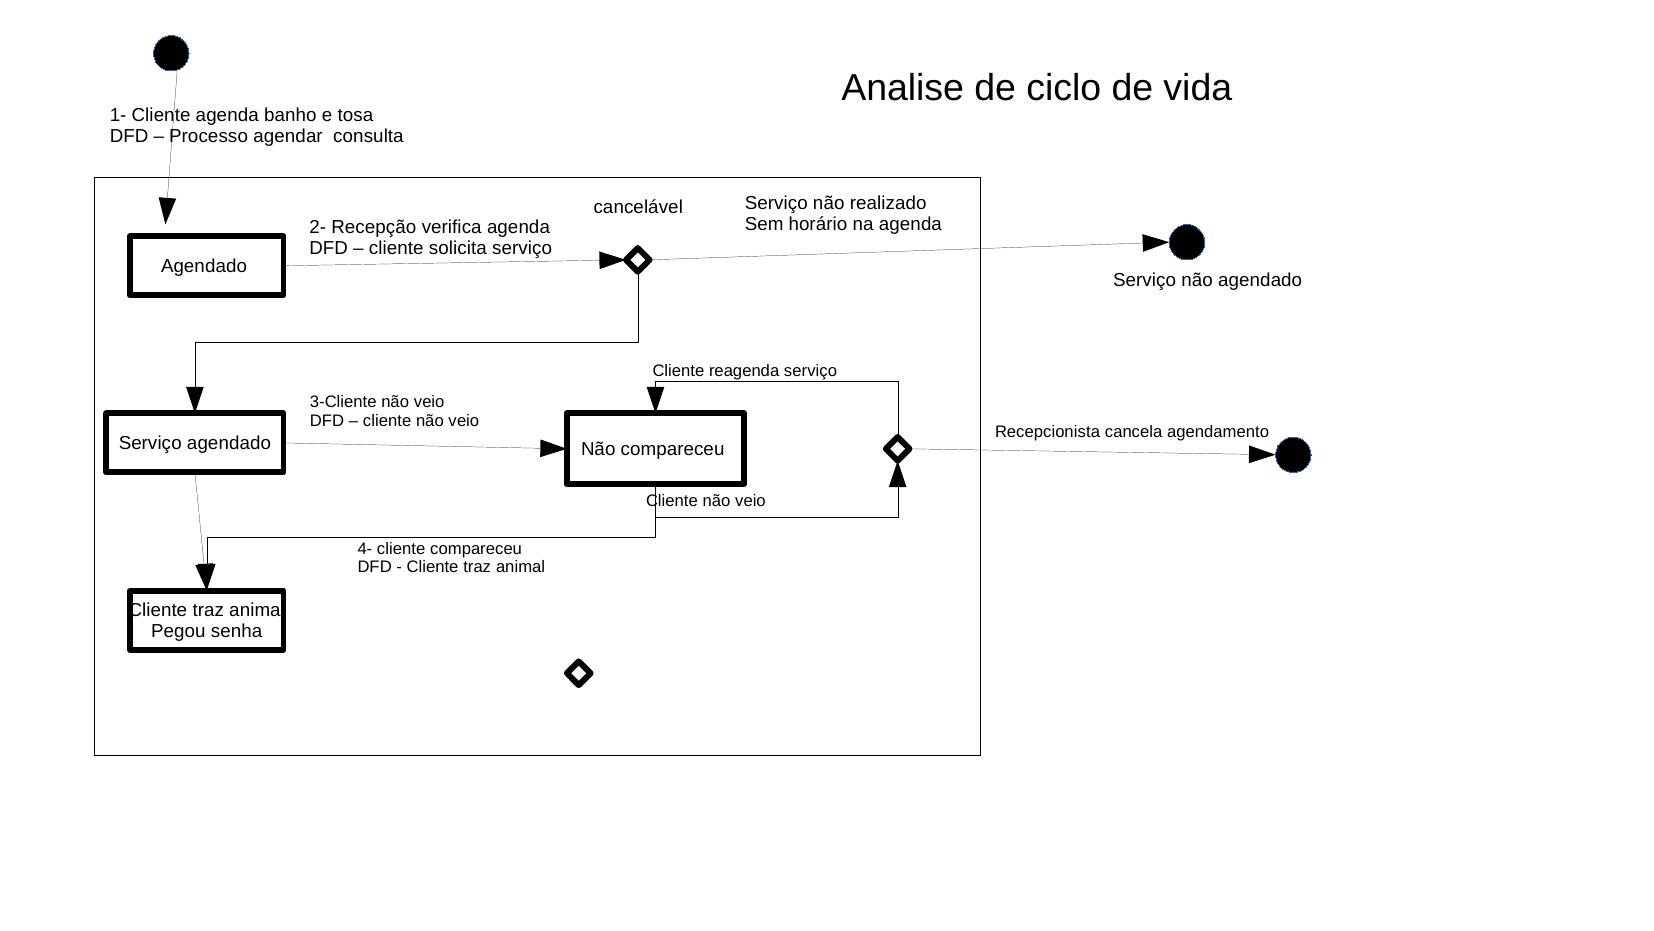

Analise de ciclo de vida
1- Cliente agenda banho e tosa
DFD – Processo agendar consulta
Serviço não realizado
Sem horário na agenda
cancelável
2- Recepção verifica agenda
DFD – cliente solicita serviço
Agendado
Serviço não agendado
Cliente reagenda serviço
3-Cliente não veio
DFD – cliente não veio
Serviço agendado
Não compareceu
Recepcionista cancela agendamento
Cliente não veio
4- cliente compareceu
DFD - Cliente traz animal
Cliente traz animal
Pegou senha